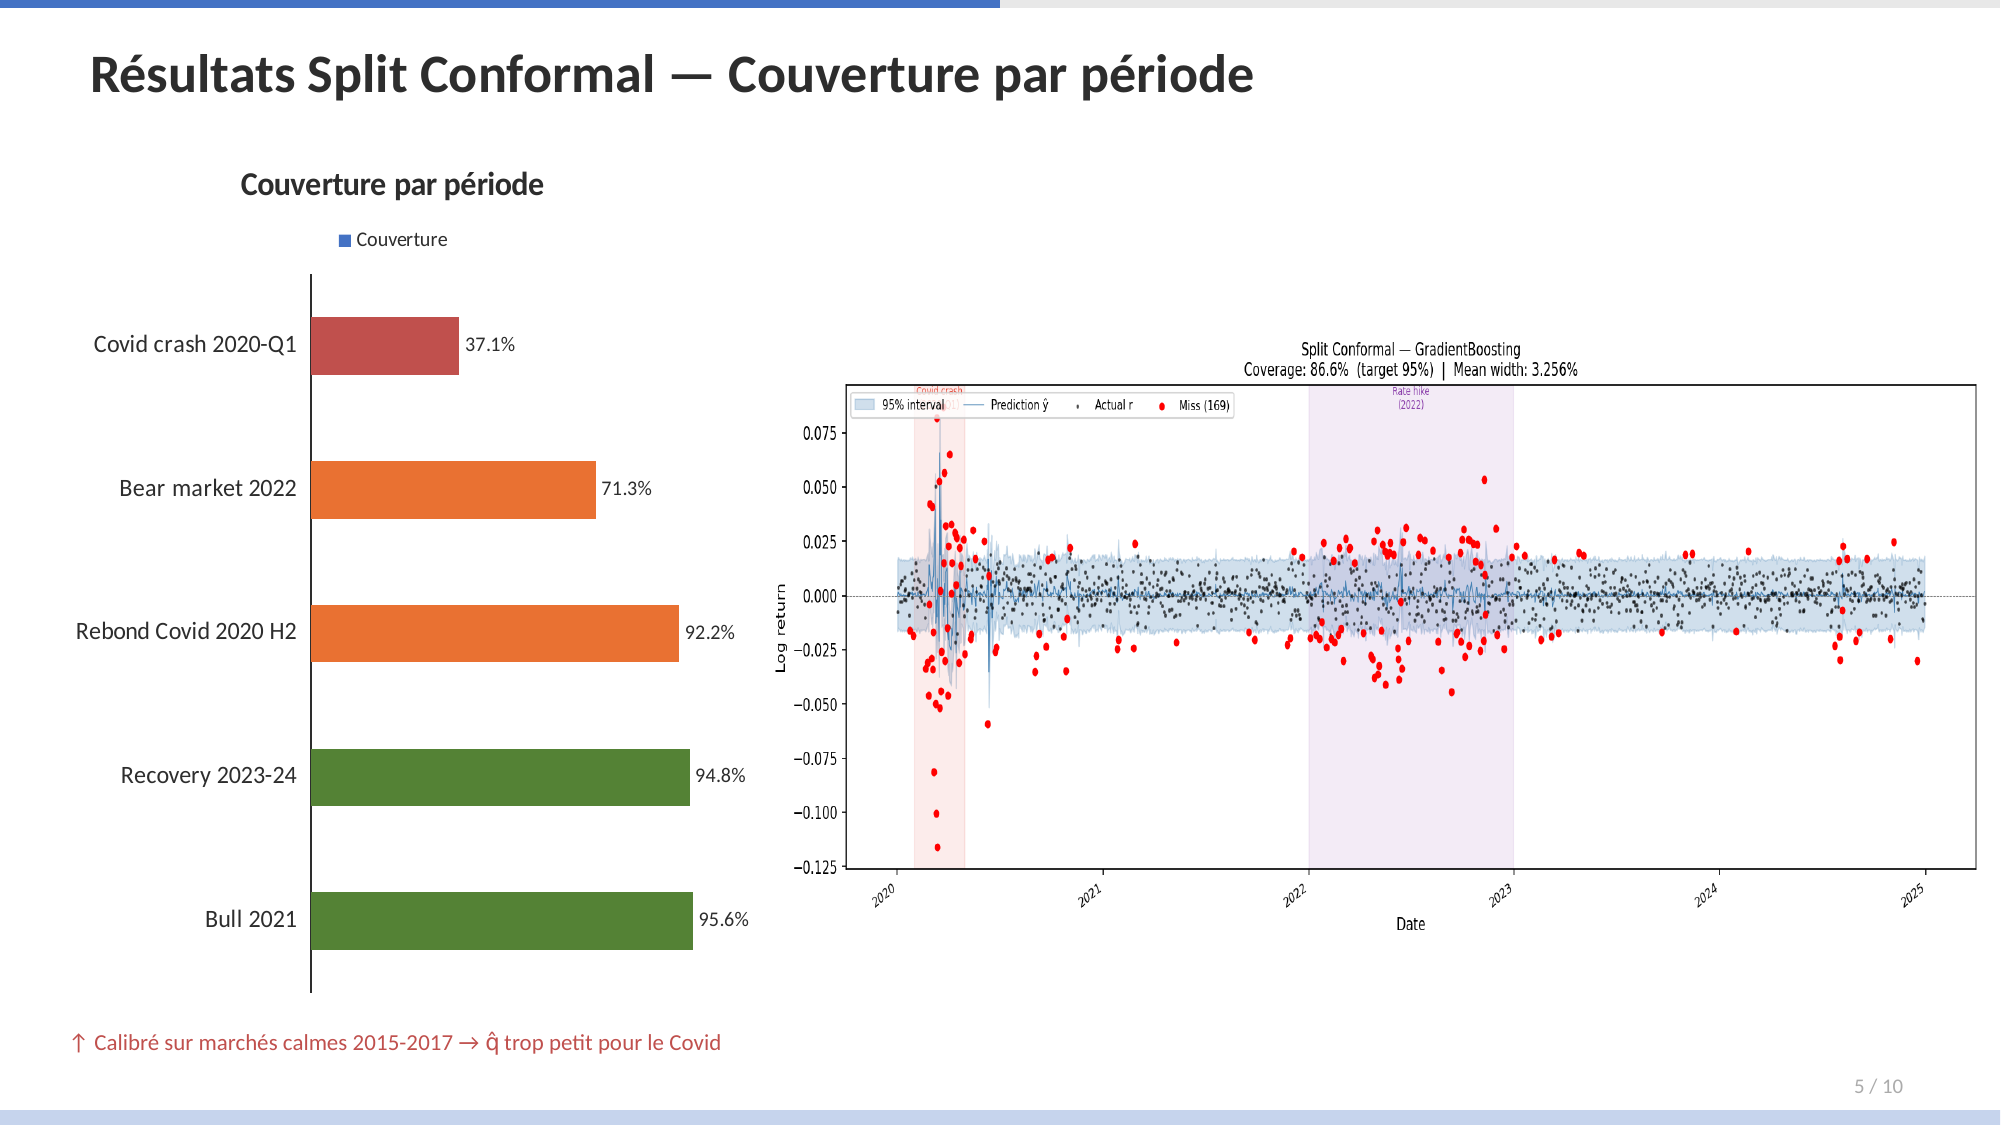

Résultats Split Conformal — Couverture par période
### Chart: Couverture par période
| Category | Couverture |
|---|---|
| Bull 2021 | 95.6 |
| Recovery 2023-24 | 94.8 |
| Rebond Covid 2020 H2 | 92.2 |
| Bear market 2022 | 71.3 |
| Covid crash 2020-Q1 | 37.1 |
↑ Calibré sur marchés calmes 2015-2017 → q̂ trop petit pour le Covid
5 / 10